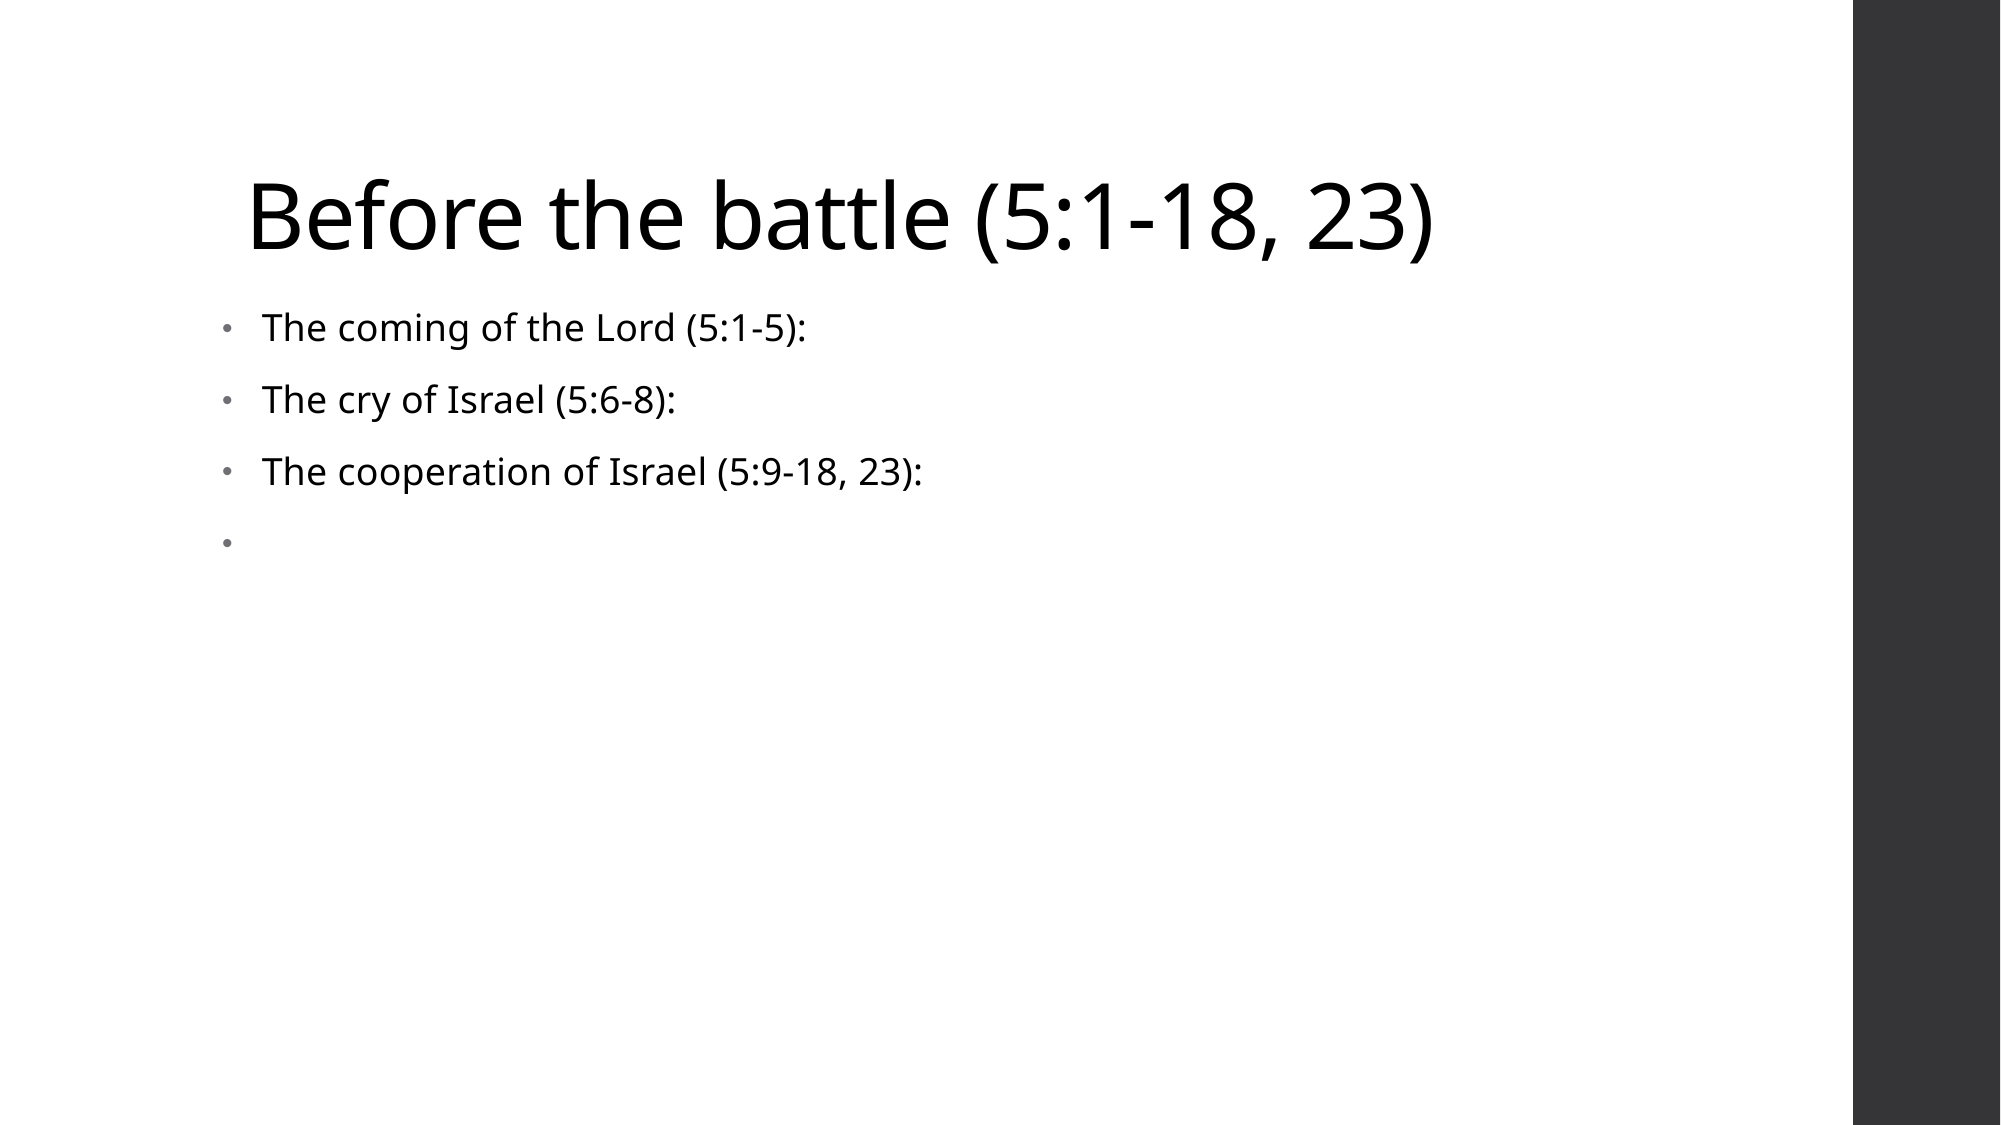

# Before the battle (5:1-18, 23)
 The coming of the Lord (5:1-5):
 The cry of Israel (5:6-8):
 The cooperation of Israel (5:9-18, 23):